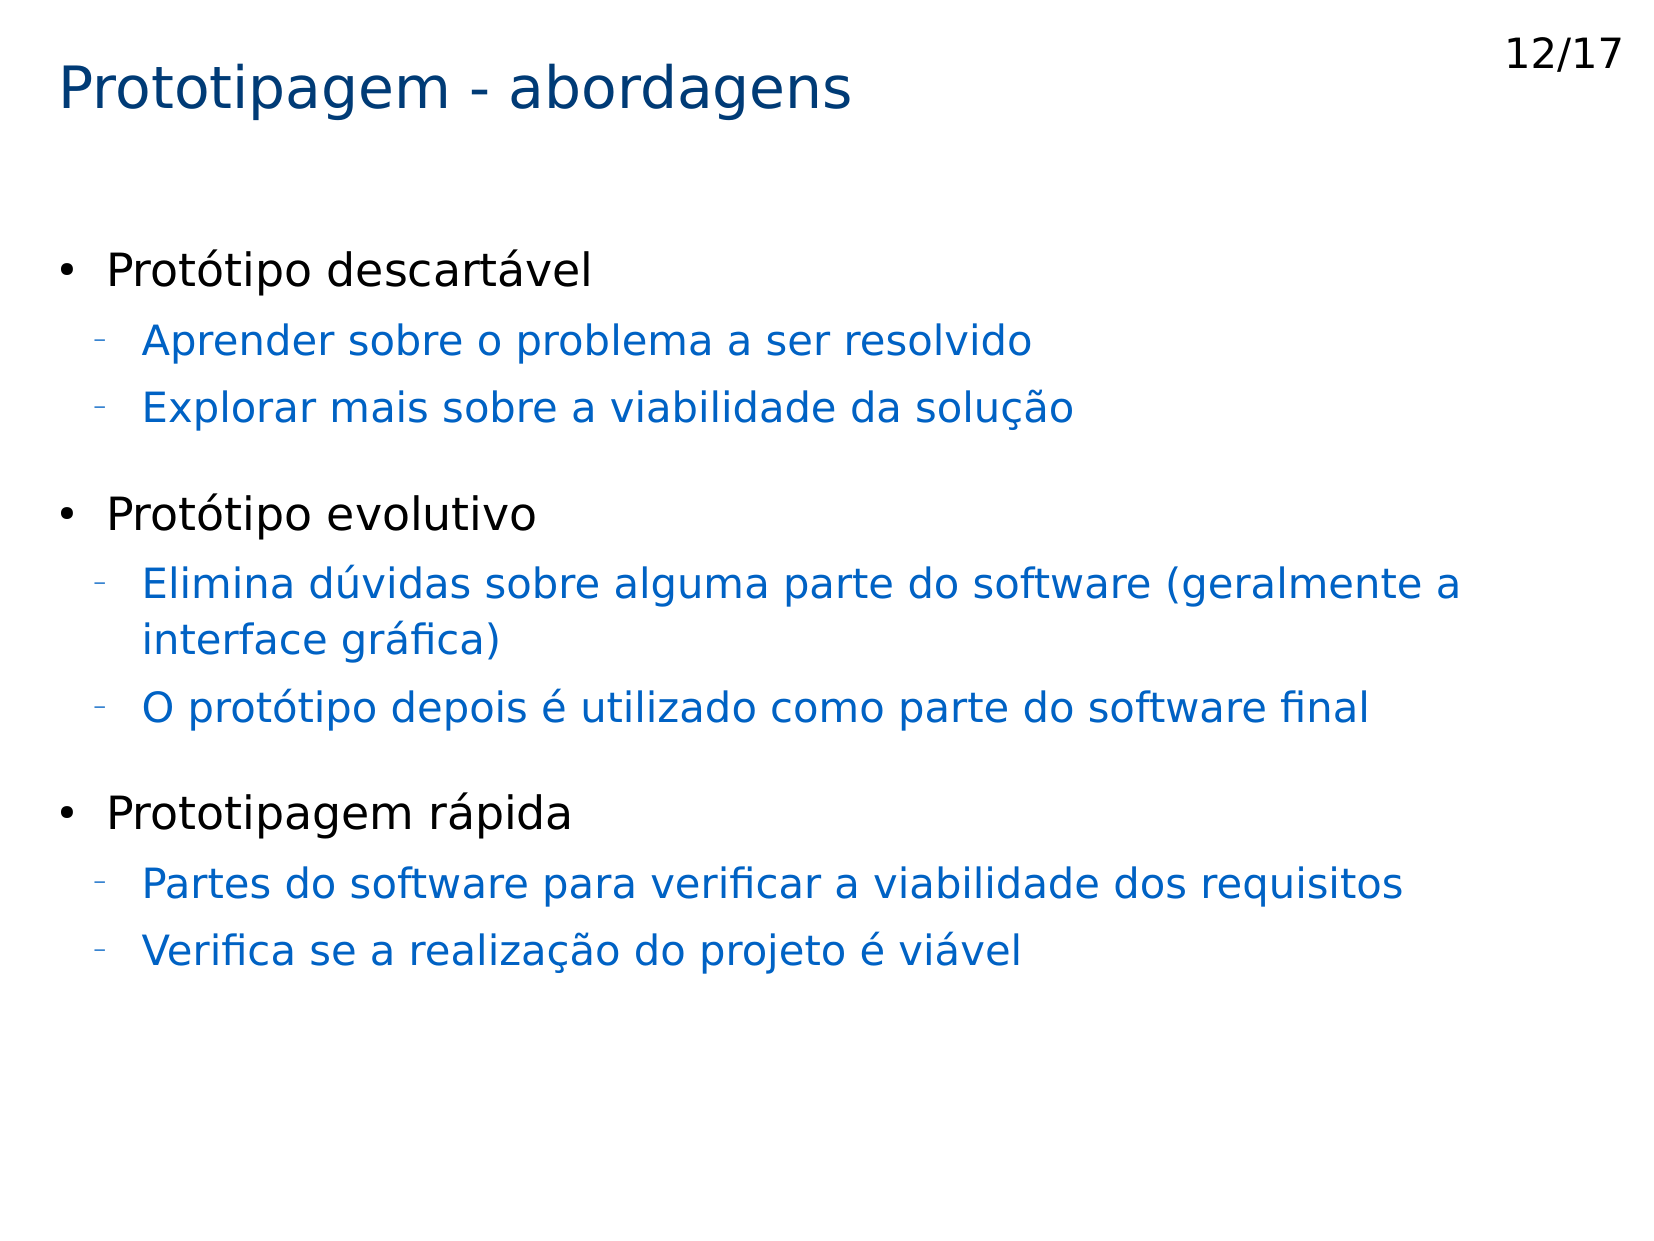

# Prototipagem - abordagens
12
Protótipo descartável
Aprender sobre o problema a ser resolvido
Explorar mais sobre a viabilidade da solução
Protótipo evolutivo
Elimina dúvidas sobre alguma parte do software (geralmente a interface gráfica)
O protótipo depois é utilizado como parte do software final
Prototipagem rápida
Partes do software para verificar a viabilidade dos requisitos
Verifica se a realização do projeto é viável